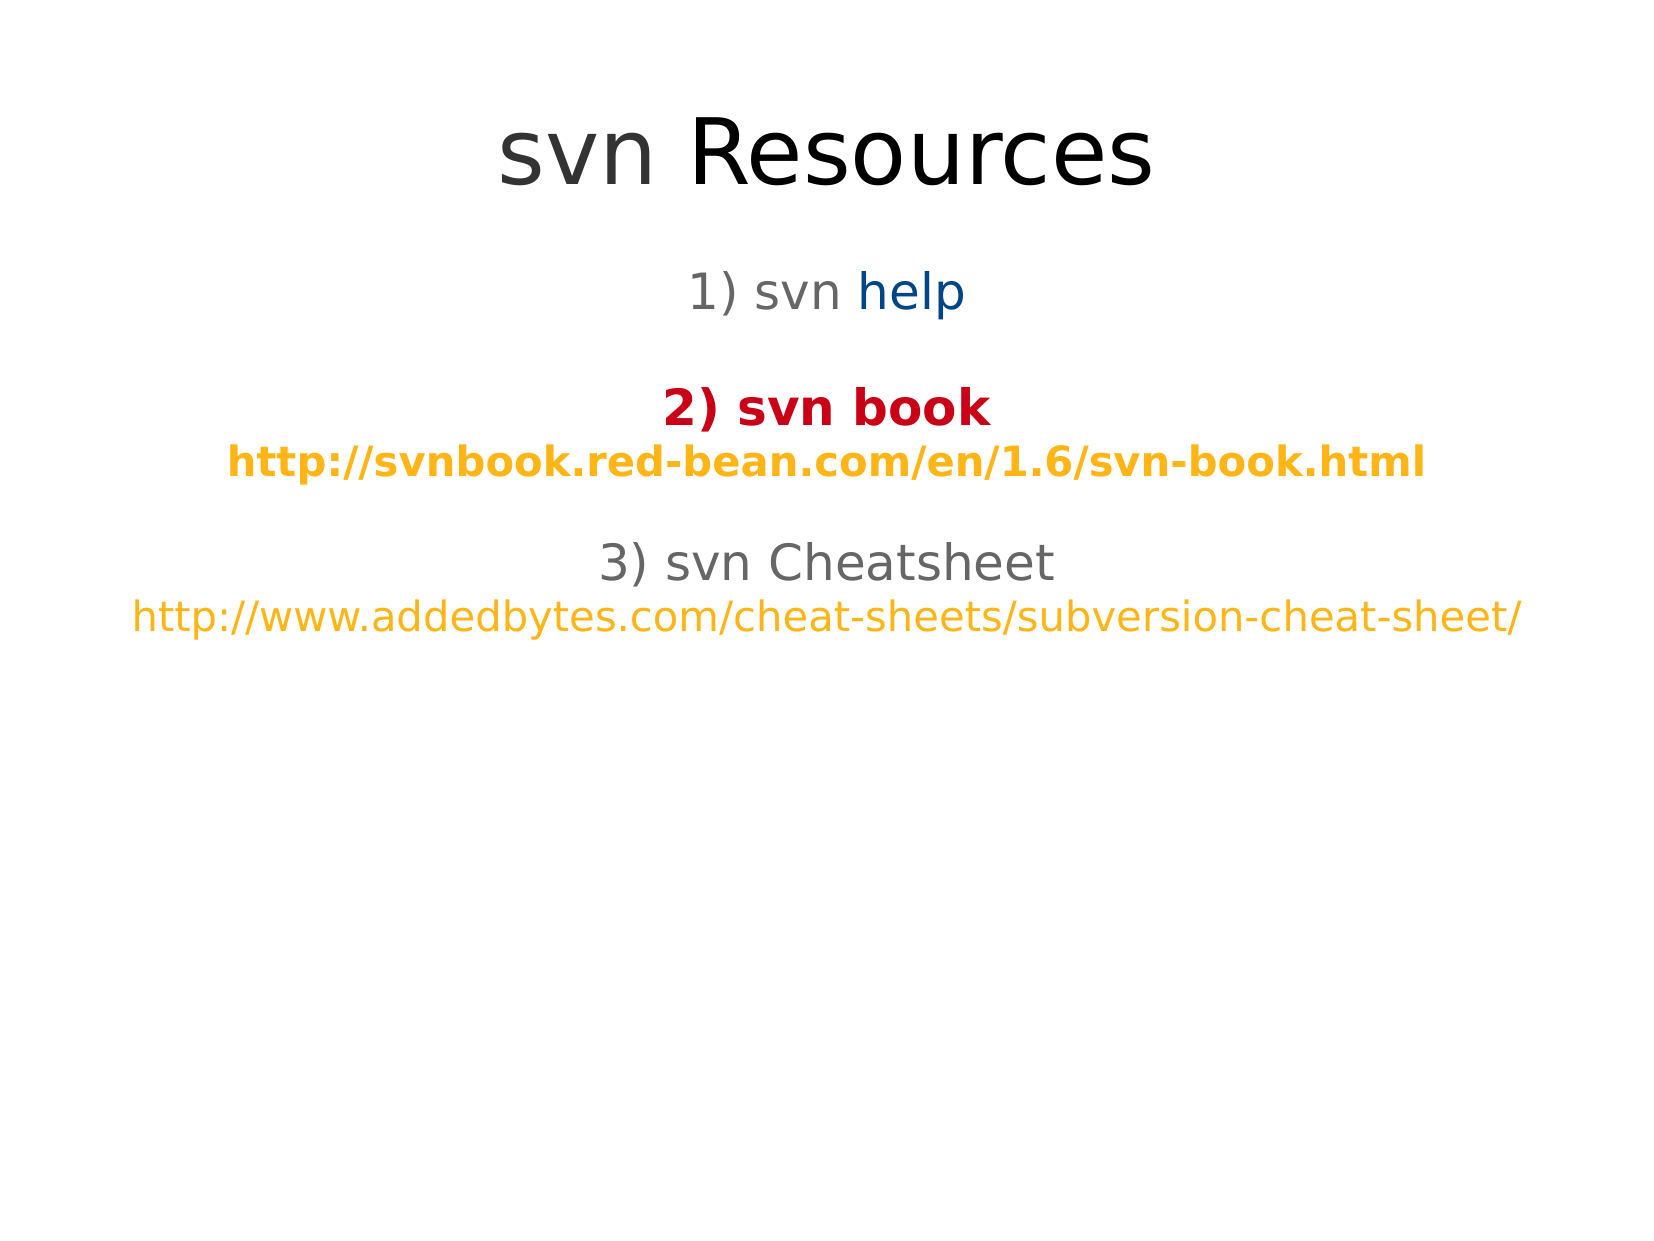

1) svn help
2) svn book
http://svnbook.red-bean.com/en/1.6/svn-book.html
3) svn Cheatsheet
http://www.addedbytes.com/cheat-sheets/subversion-cheat-sheet/
# svn Resources